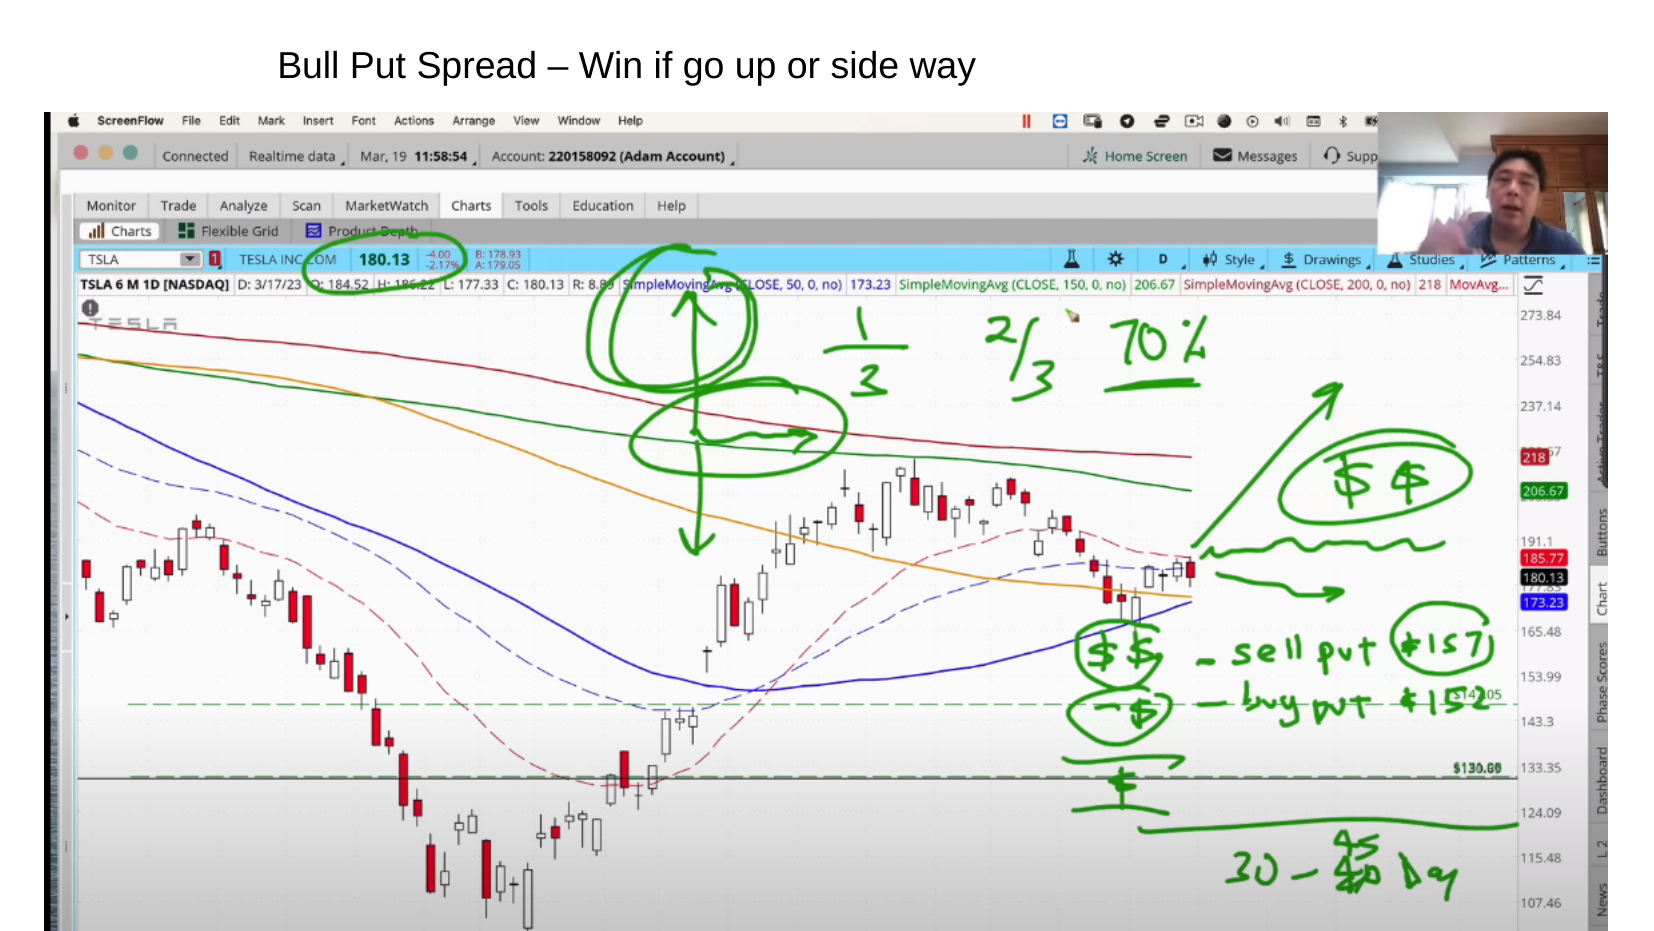

Bull Put Spread – Win if go up or side way